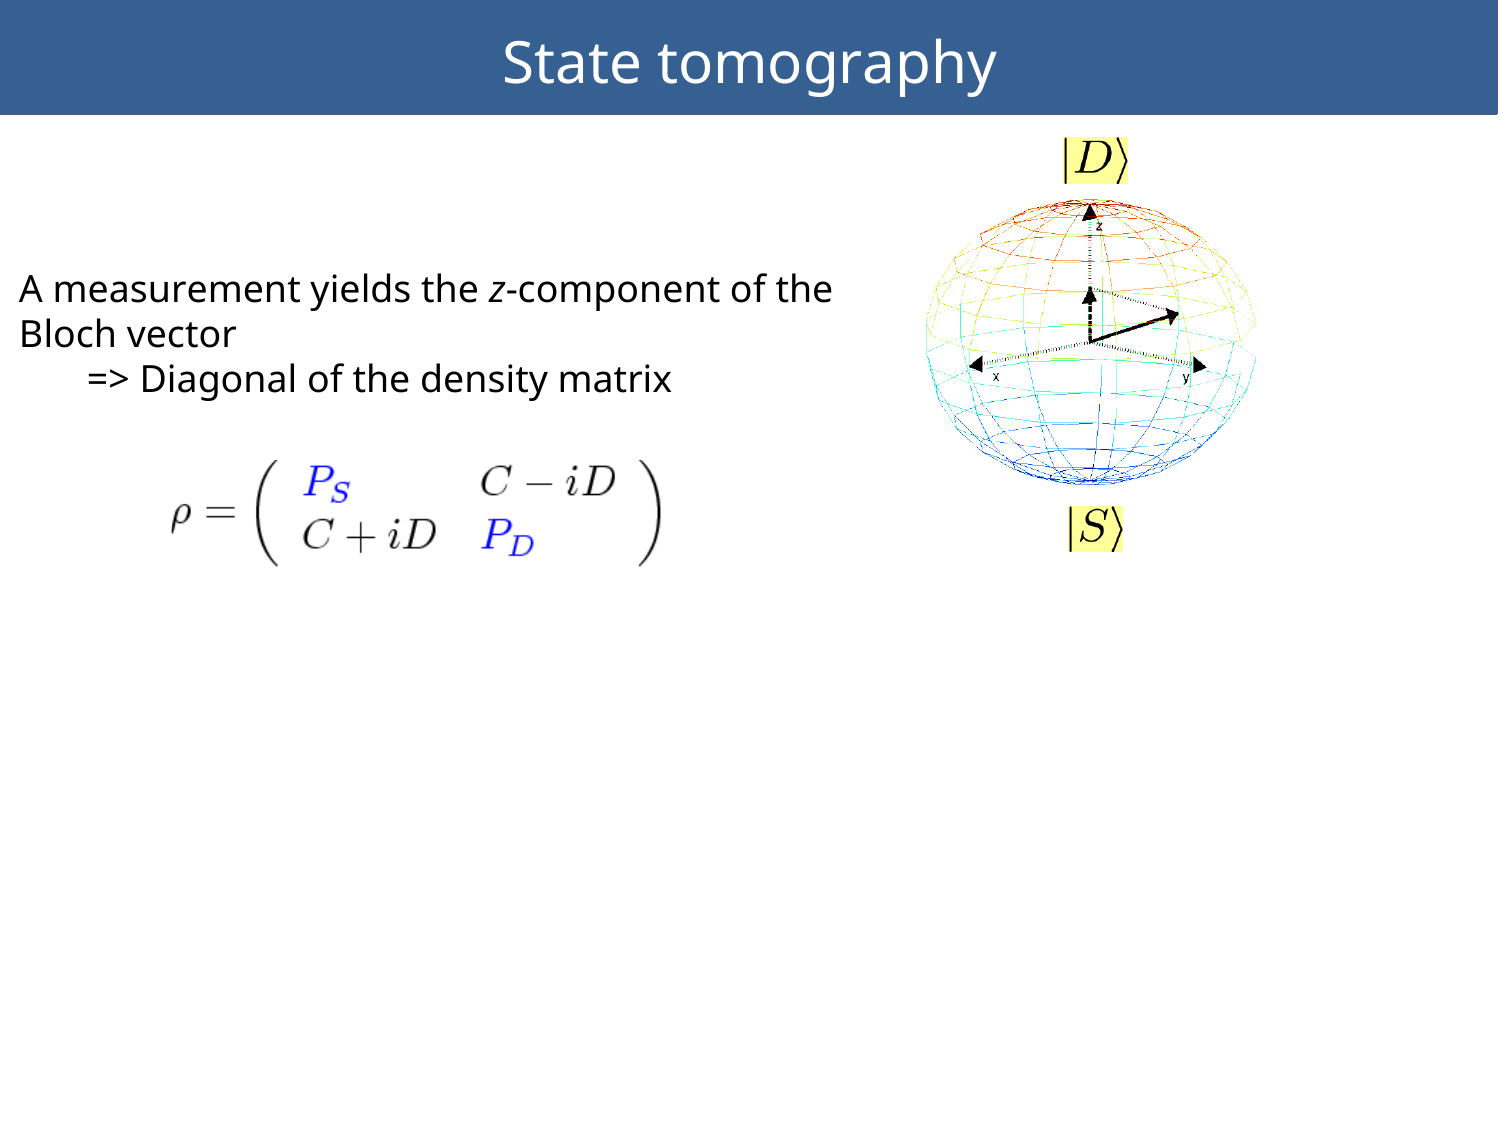

State tomography
A measurement yields the z-component of the
Bloch vector
	=> Diagonal of the density matrix